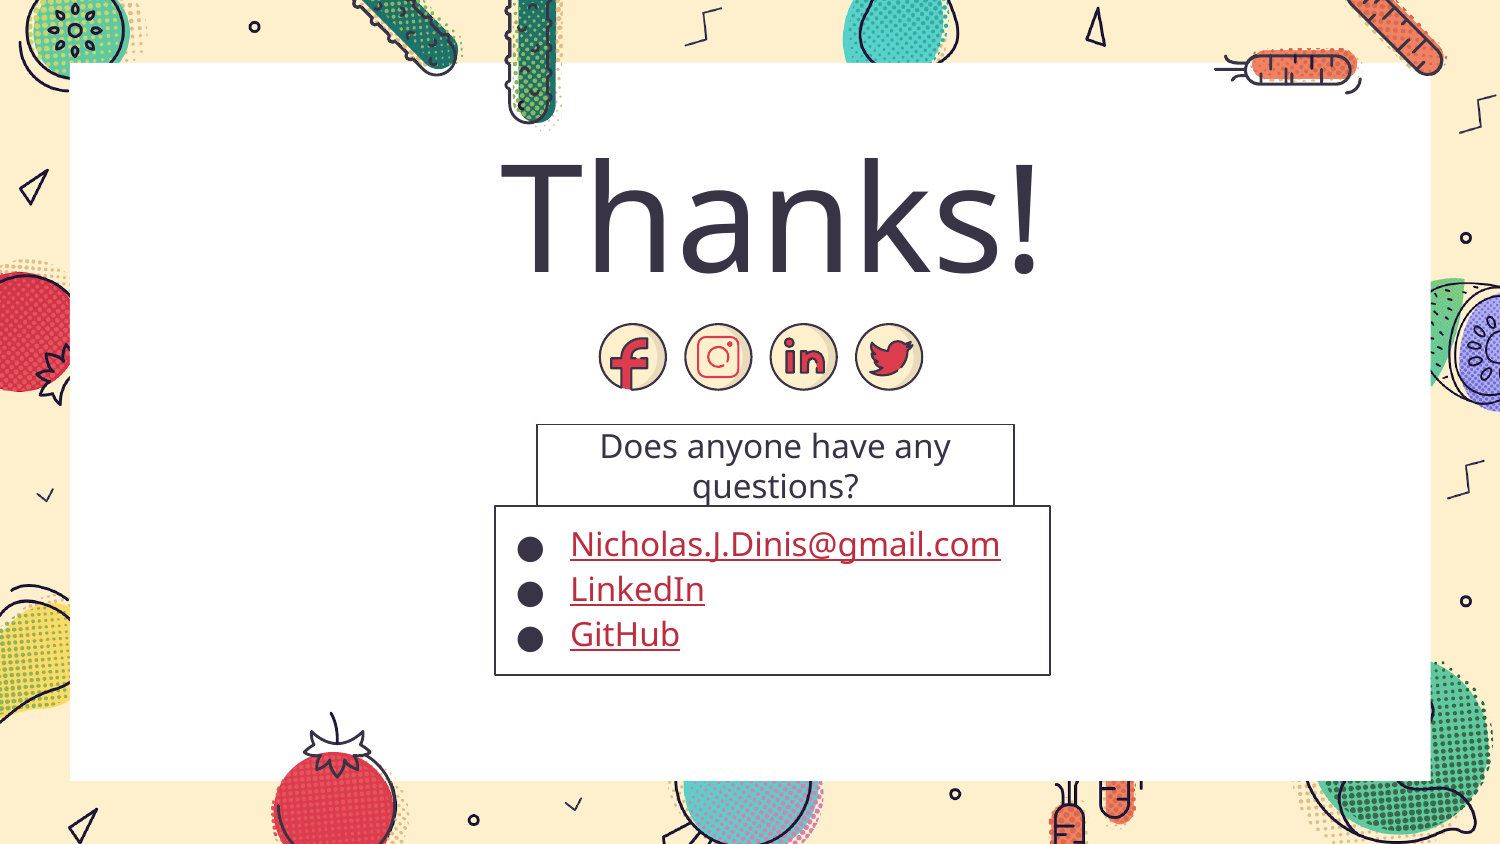

# Thanks!
Does anyone have any questions?
Nicholas.J.Dinis@gmail.com
LinkedIn
GitHub